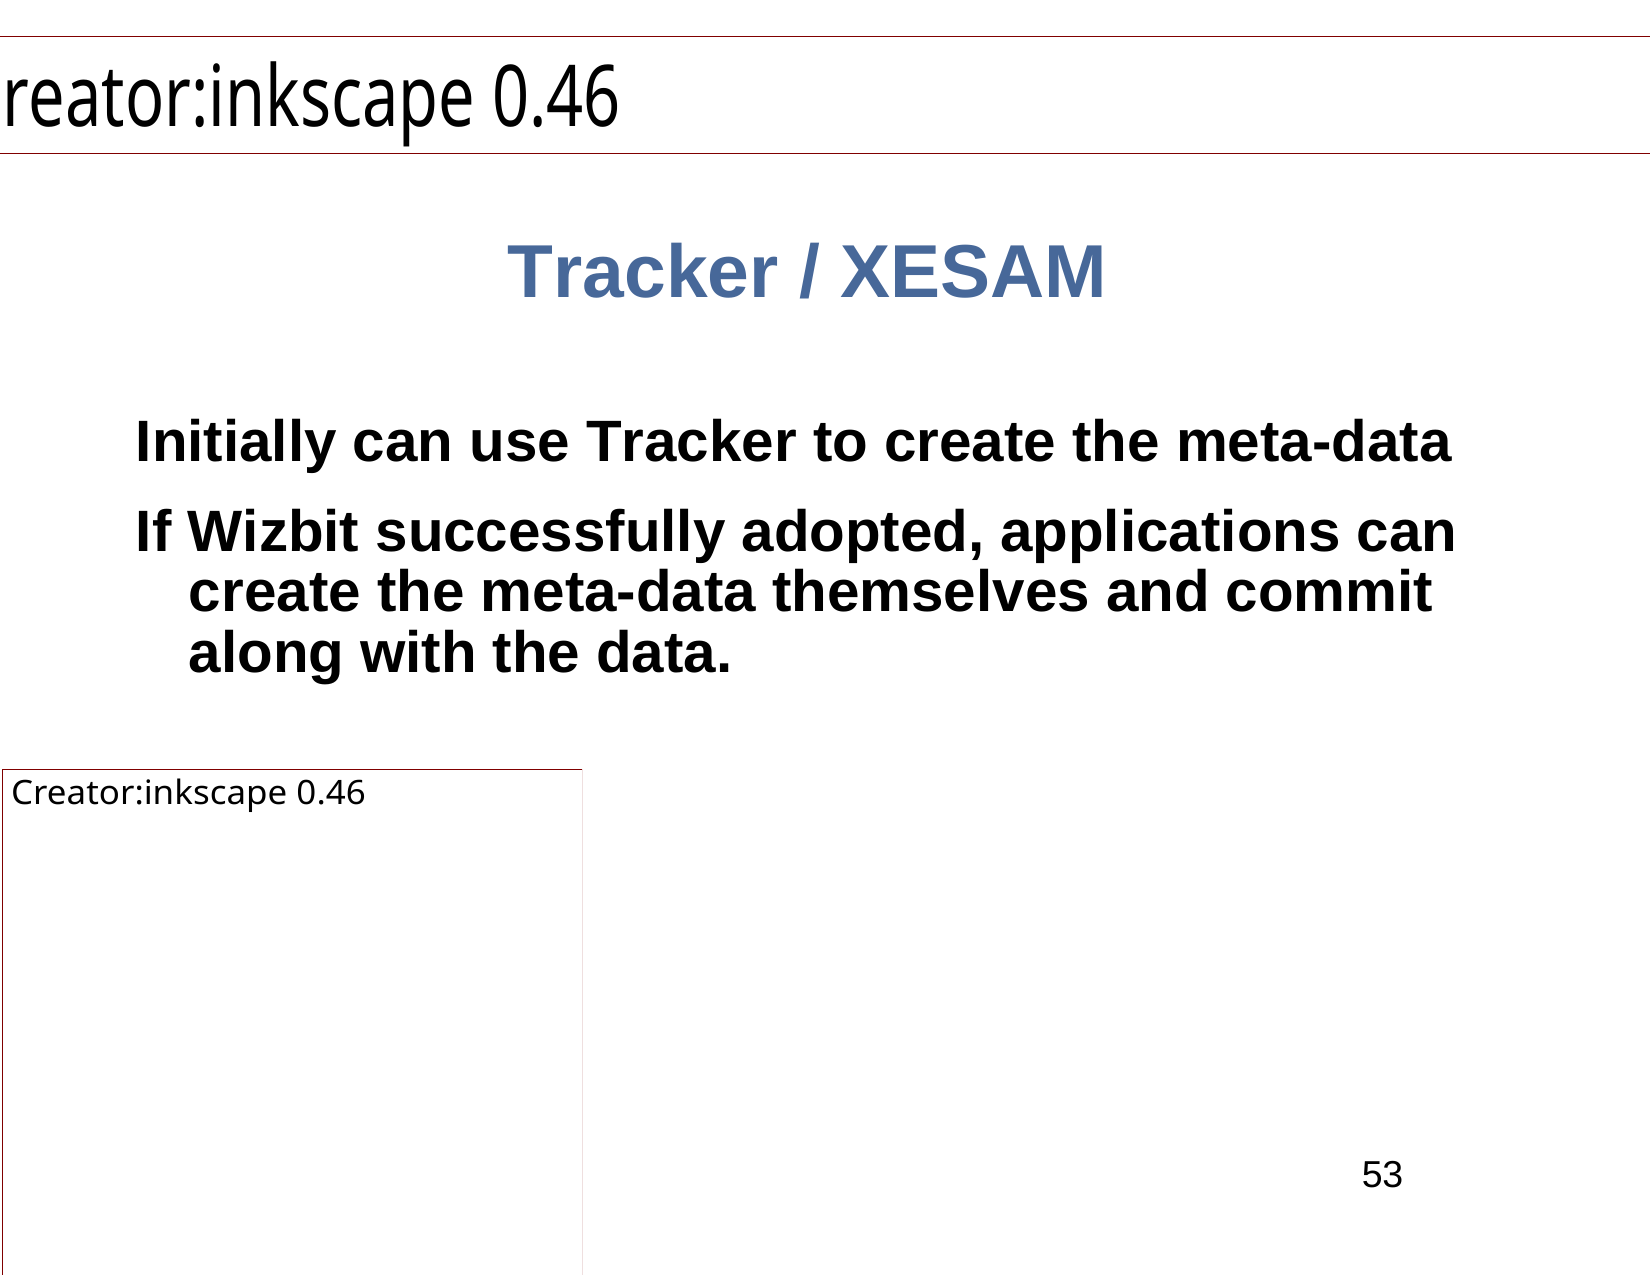

# Tracker / XESAM
Initially can use Tracker to create the meta-data
If Wizbit successfully adopted, applications can create the meta-data themselves and commit along with the data.